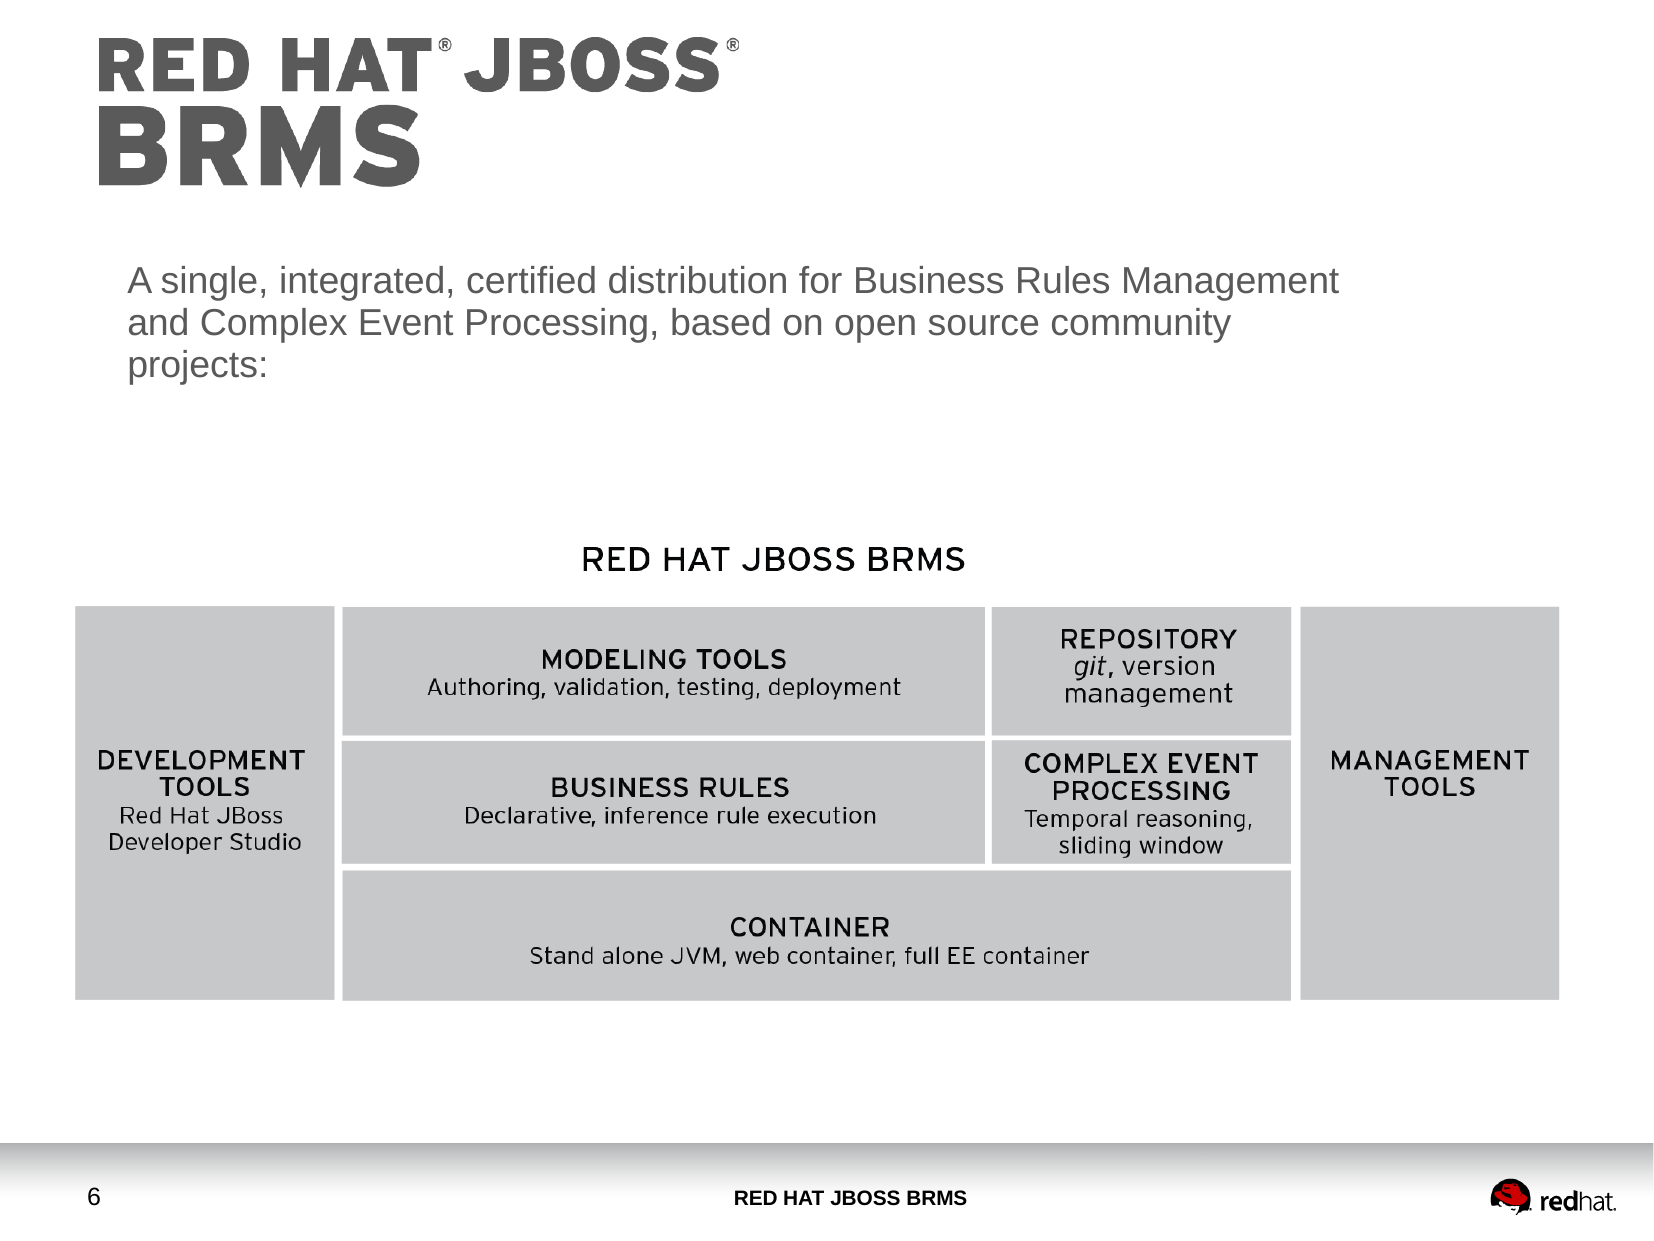

A single, integrated, certified distribution for Business Rules Management and Complex Event Processing, based on open source community projects: